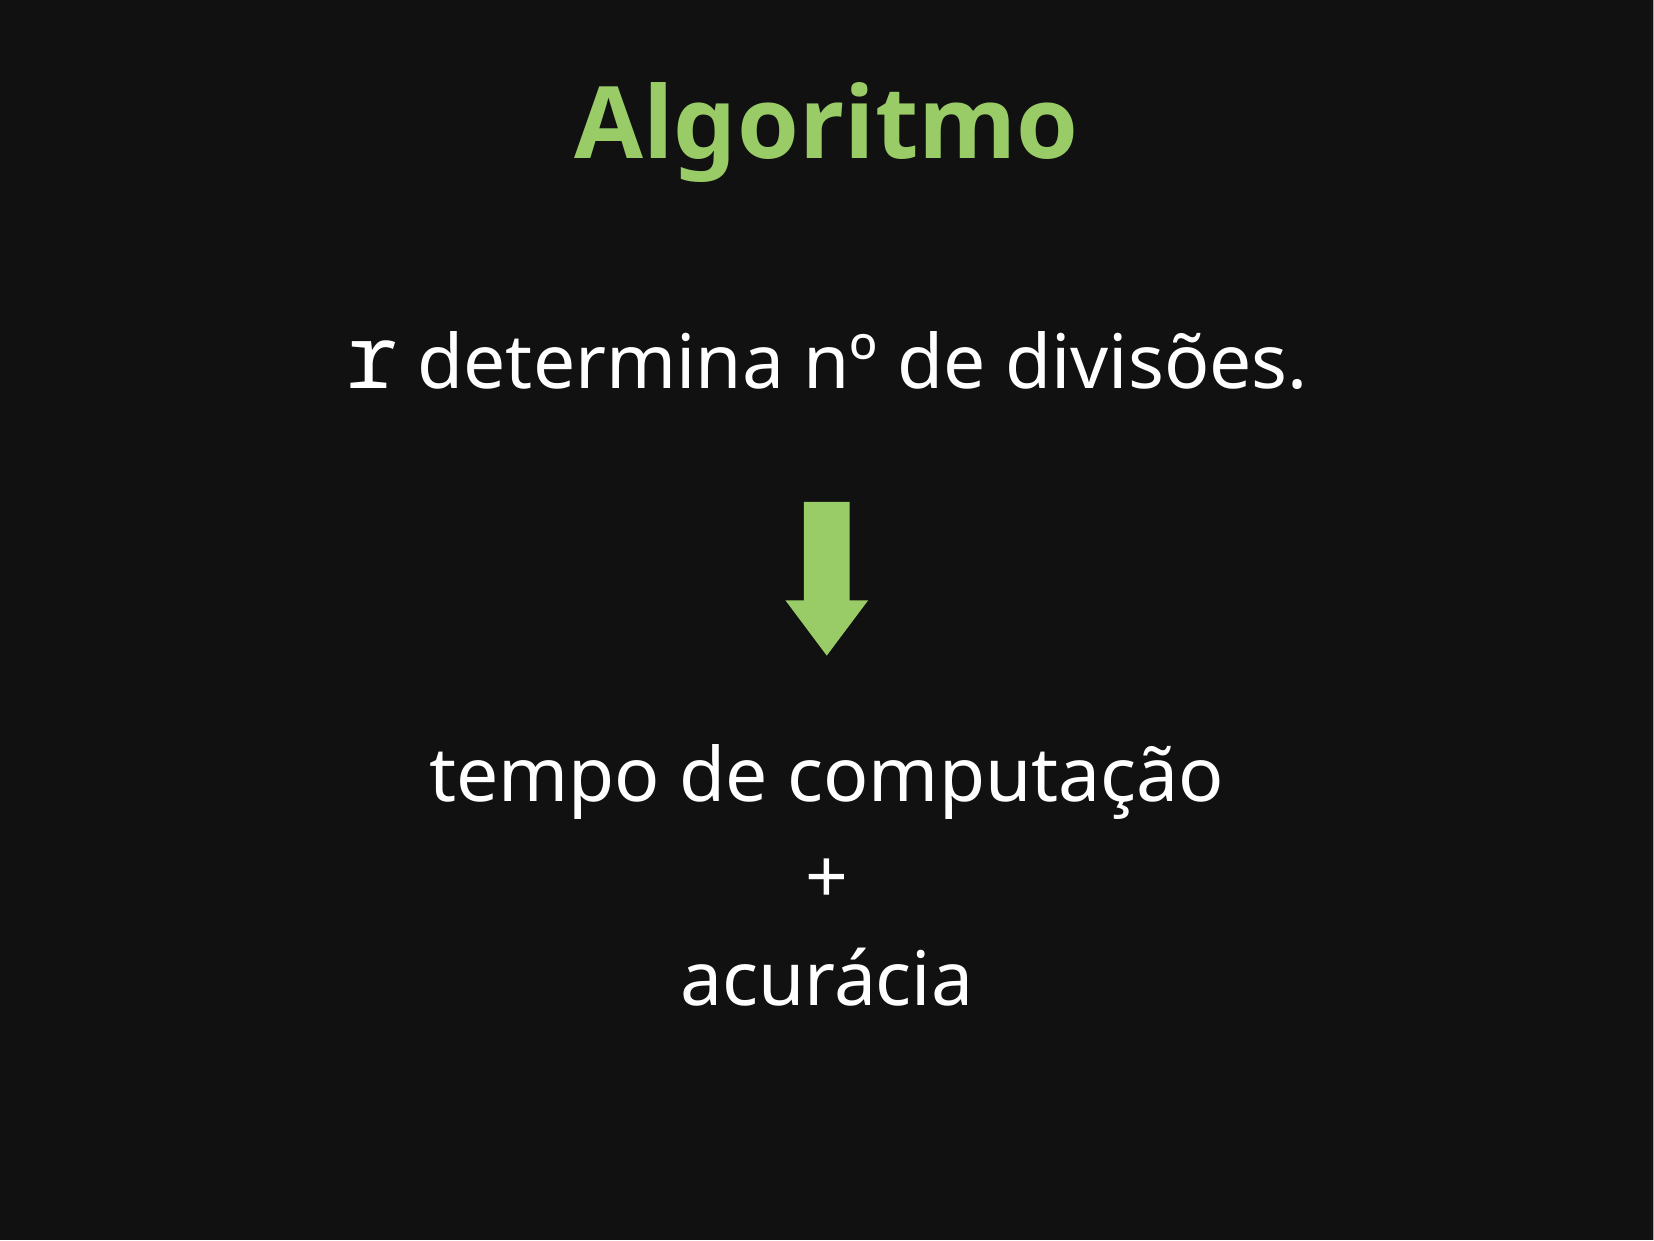

# Algoritmo
r determina nº de divisões.
tempo de computação
+
acurácia